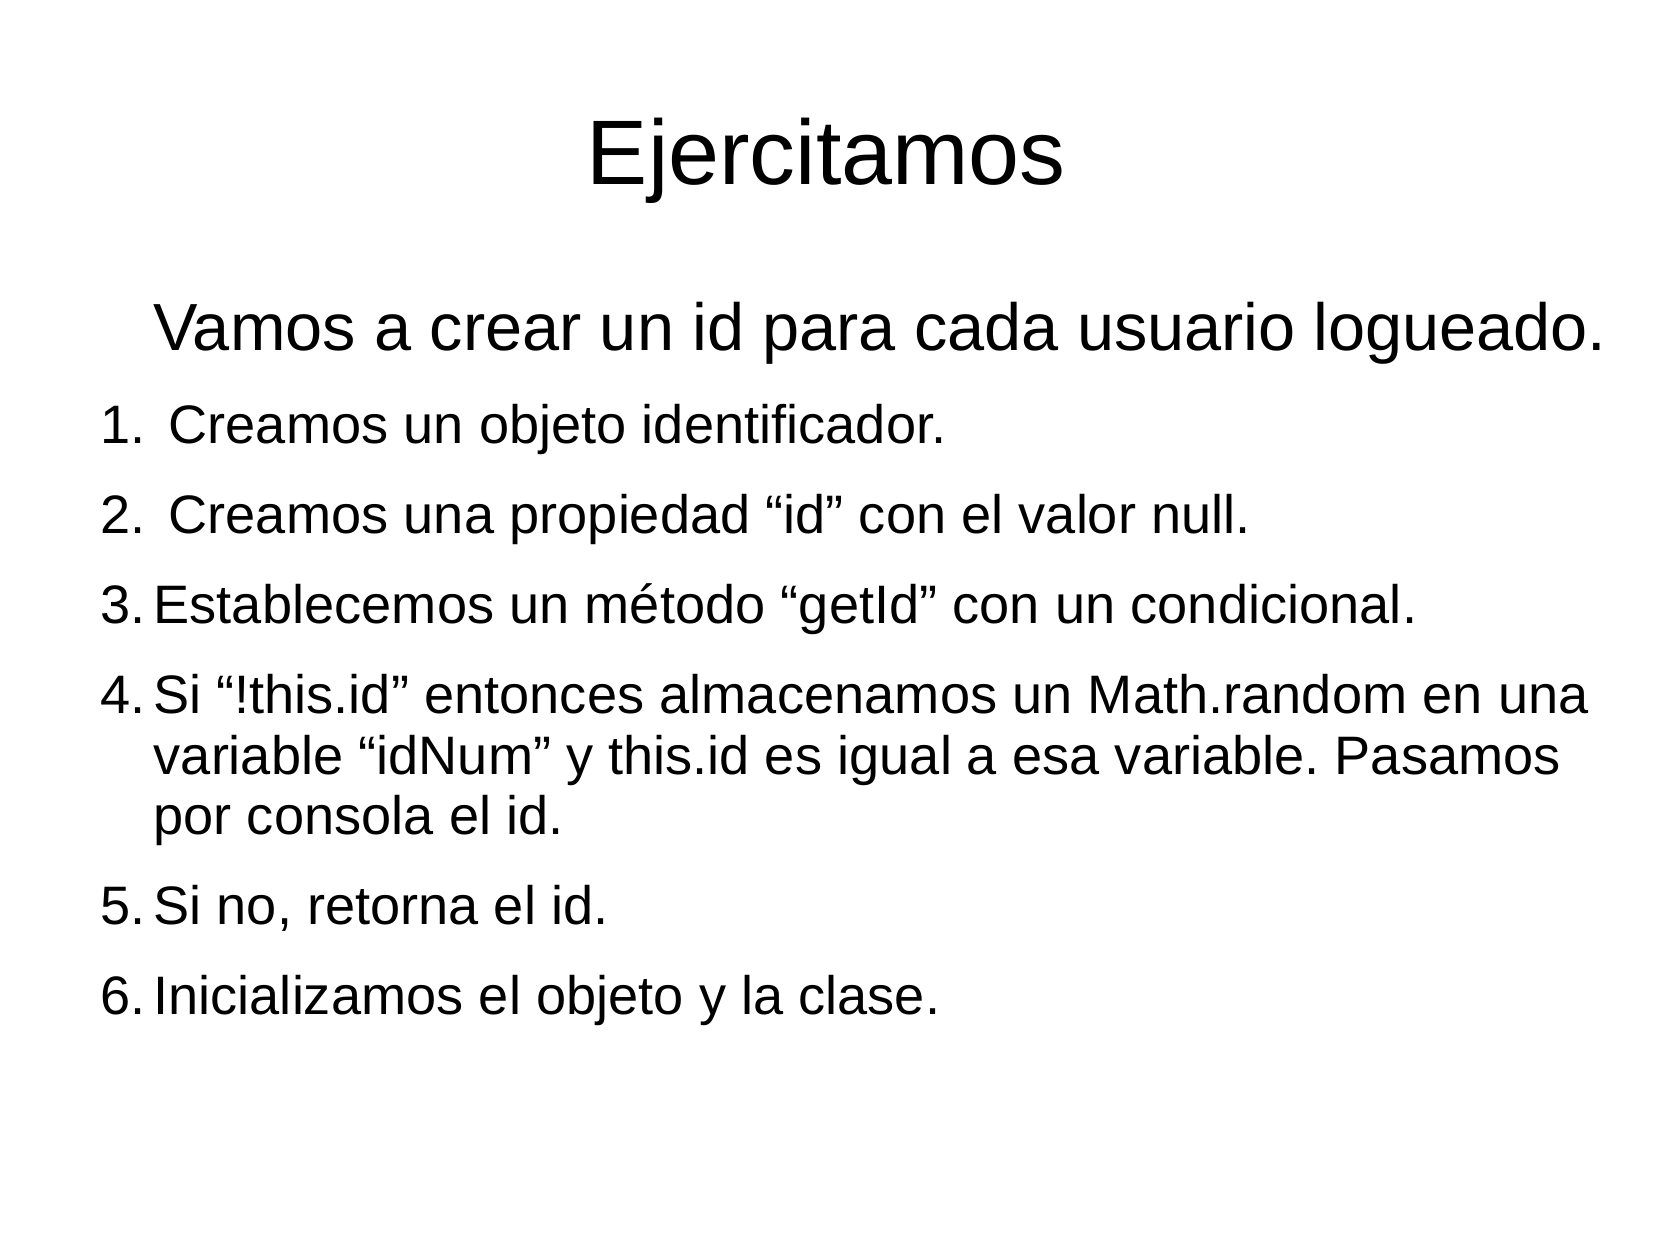

# Ejercitamos
Vamos a crear un id para cada usuario logueado.
 Creamos un objeto identificador.
 Creamos una propiedad “id” con el valor null.
Establecemos un método “getId” con un condicional.
Si “!this.id” entonces almacenamos un Math.random en una variable “idNum” y this.id es igual a esa variable. Pasamos por consola el id.
Si no, retorna el id.
Inicializamos el objeto y la clase.